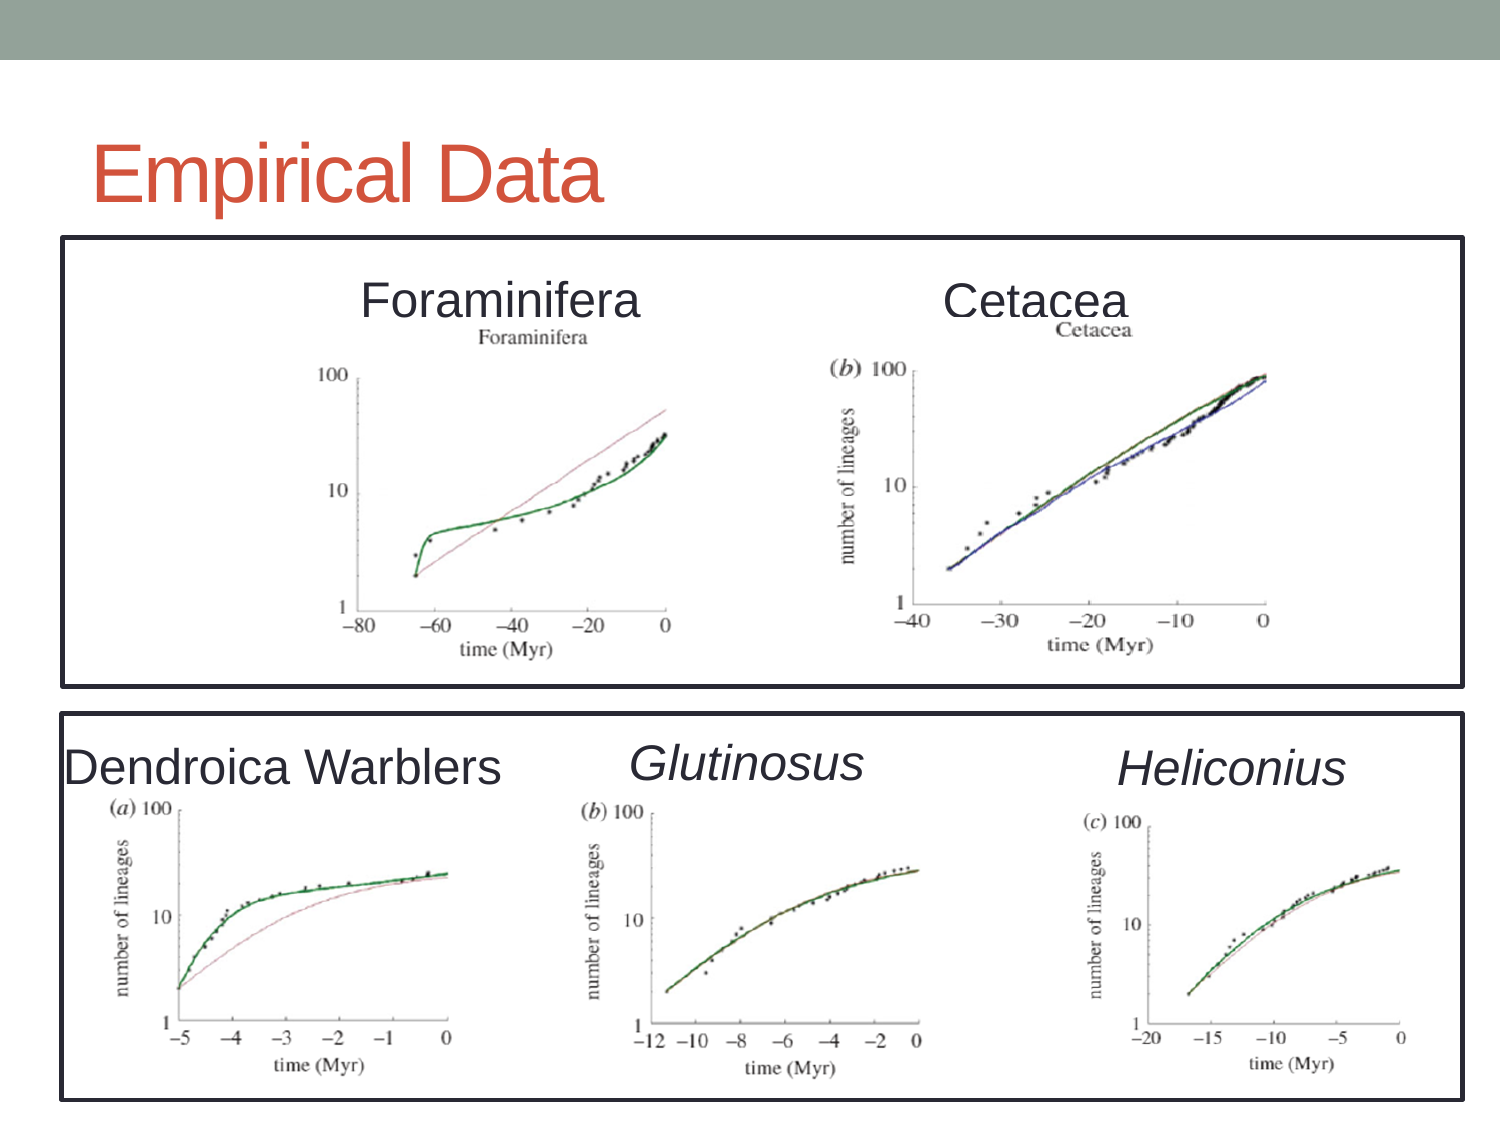

# Empirical Data
Foraminifera
Cetacea
Glutinosus
Dendroica Warblers
Heliconius